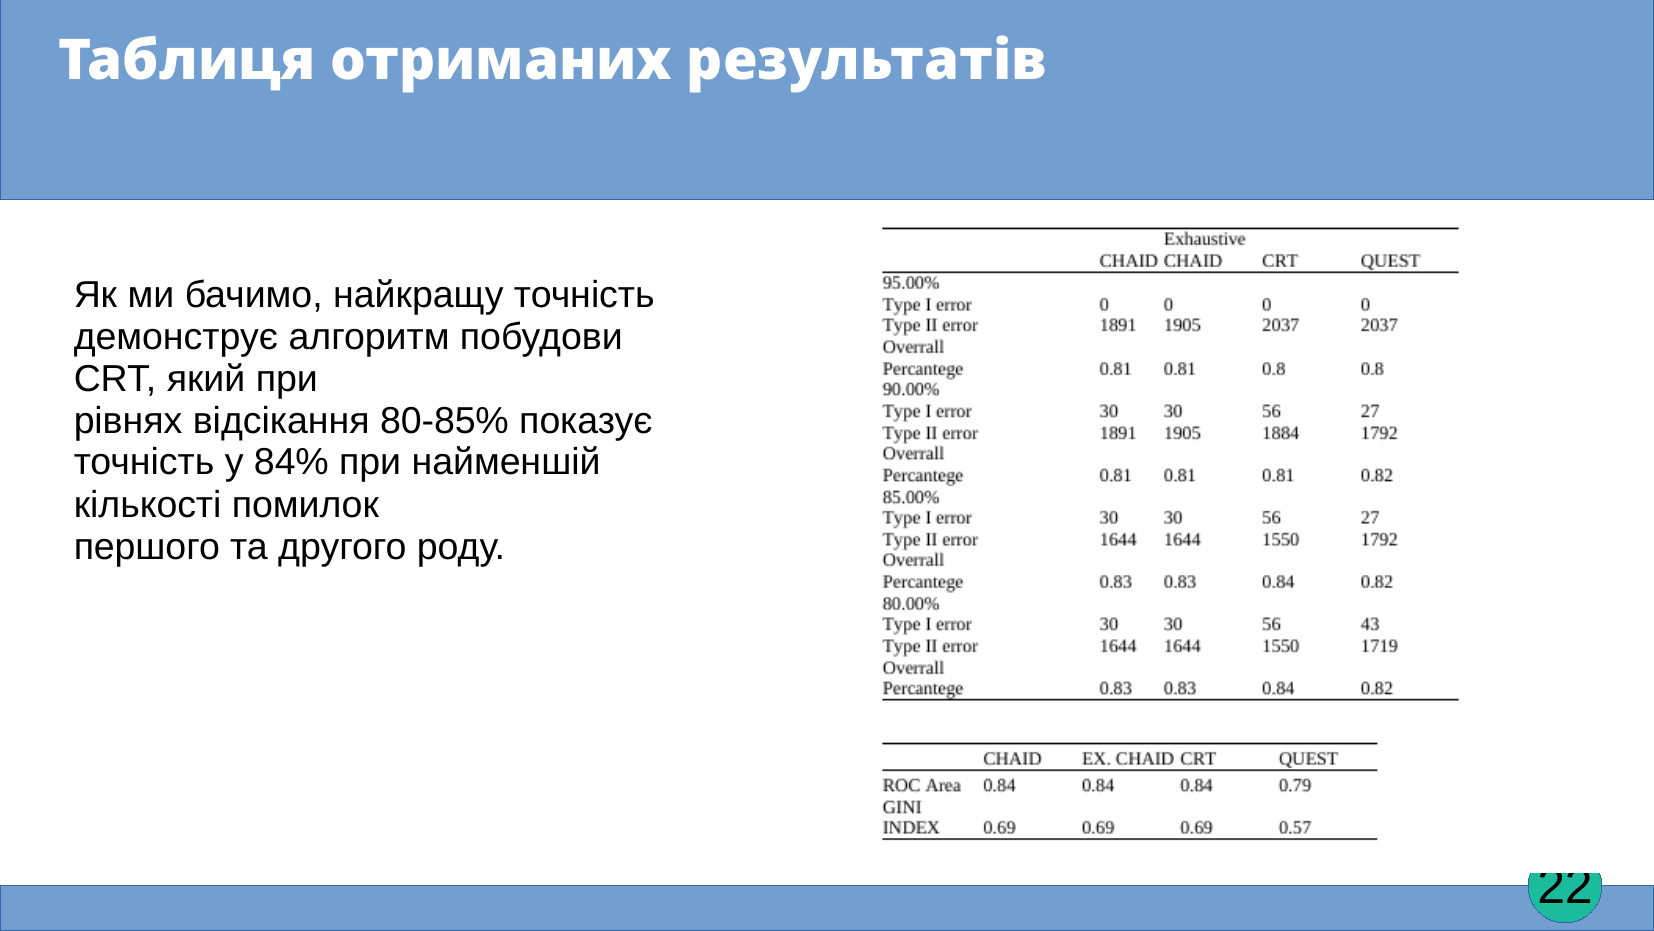

# Таблиця отриманих результатів
Як ми бачимо, найкращу точність демонструє алгоритм побудови CRT, який при
рівнях відсікання 80-85% показує точність у 84% при найменшій кількості помилок
першого та другого роду.